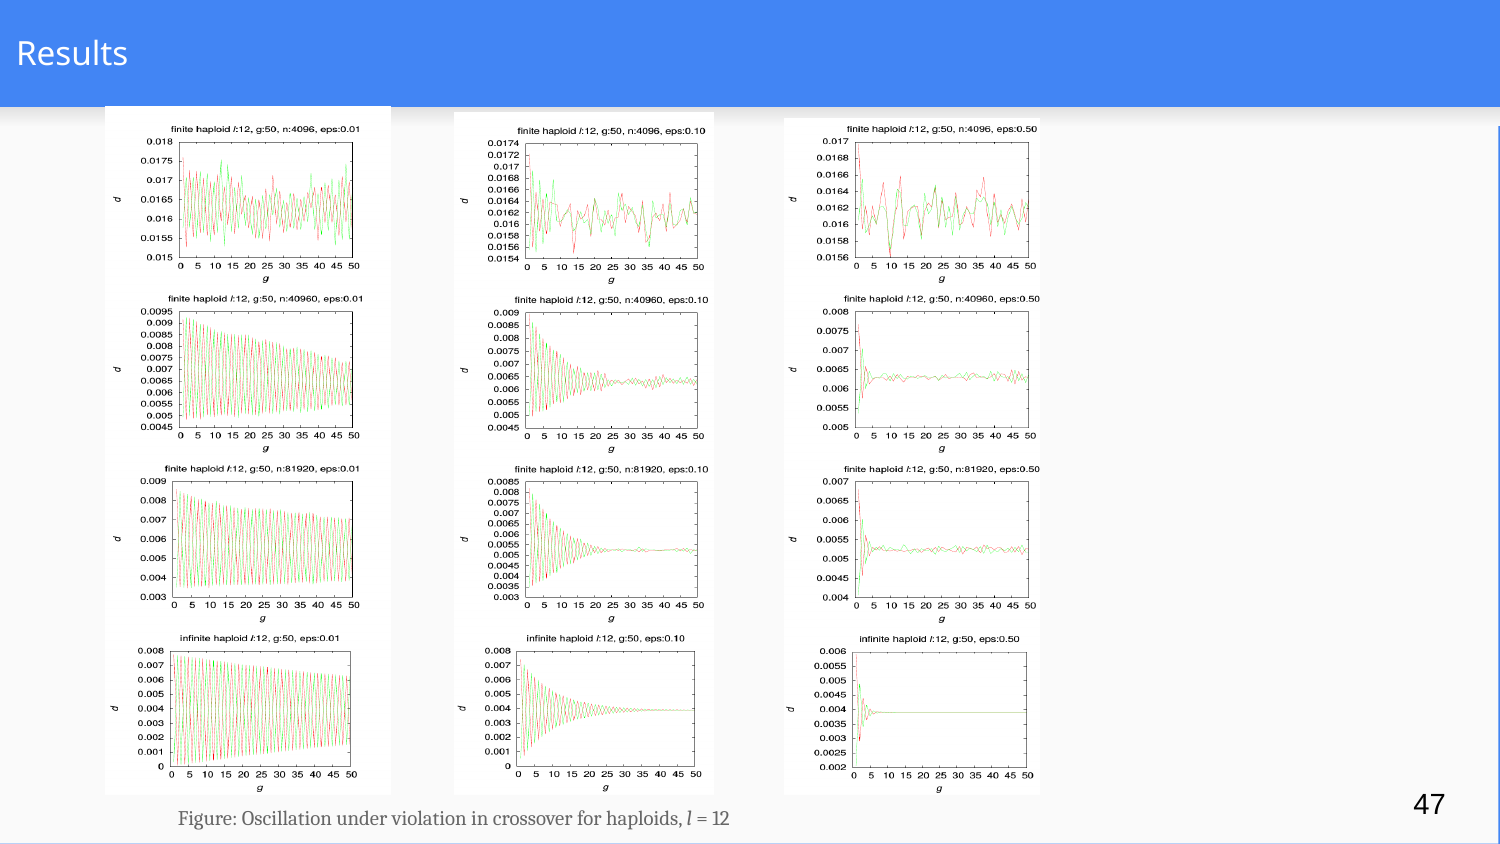

# Results
47
Figure: Oscillation under violation in crossover for haploids, l = 12